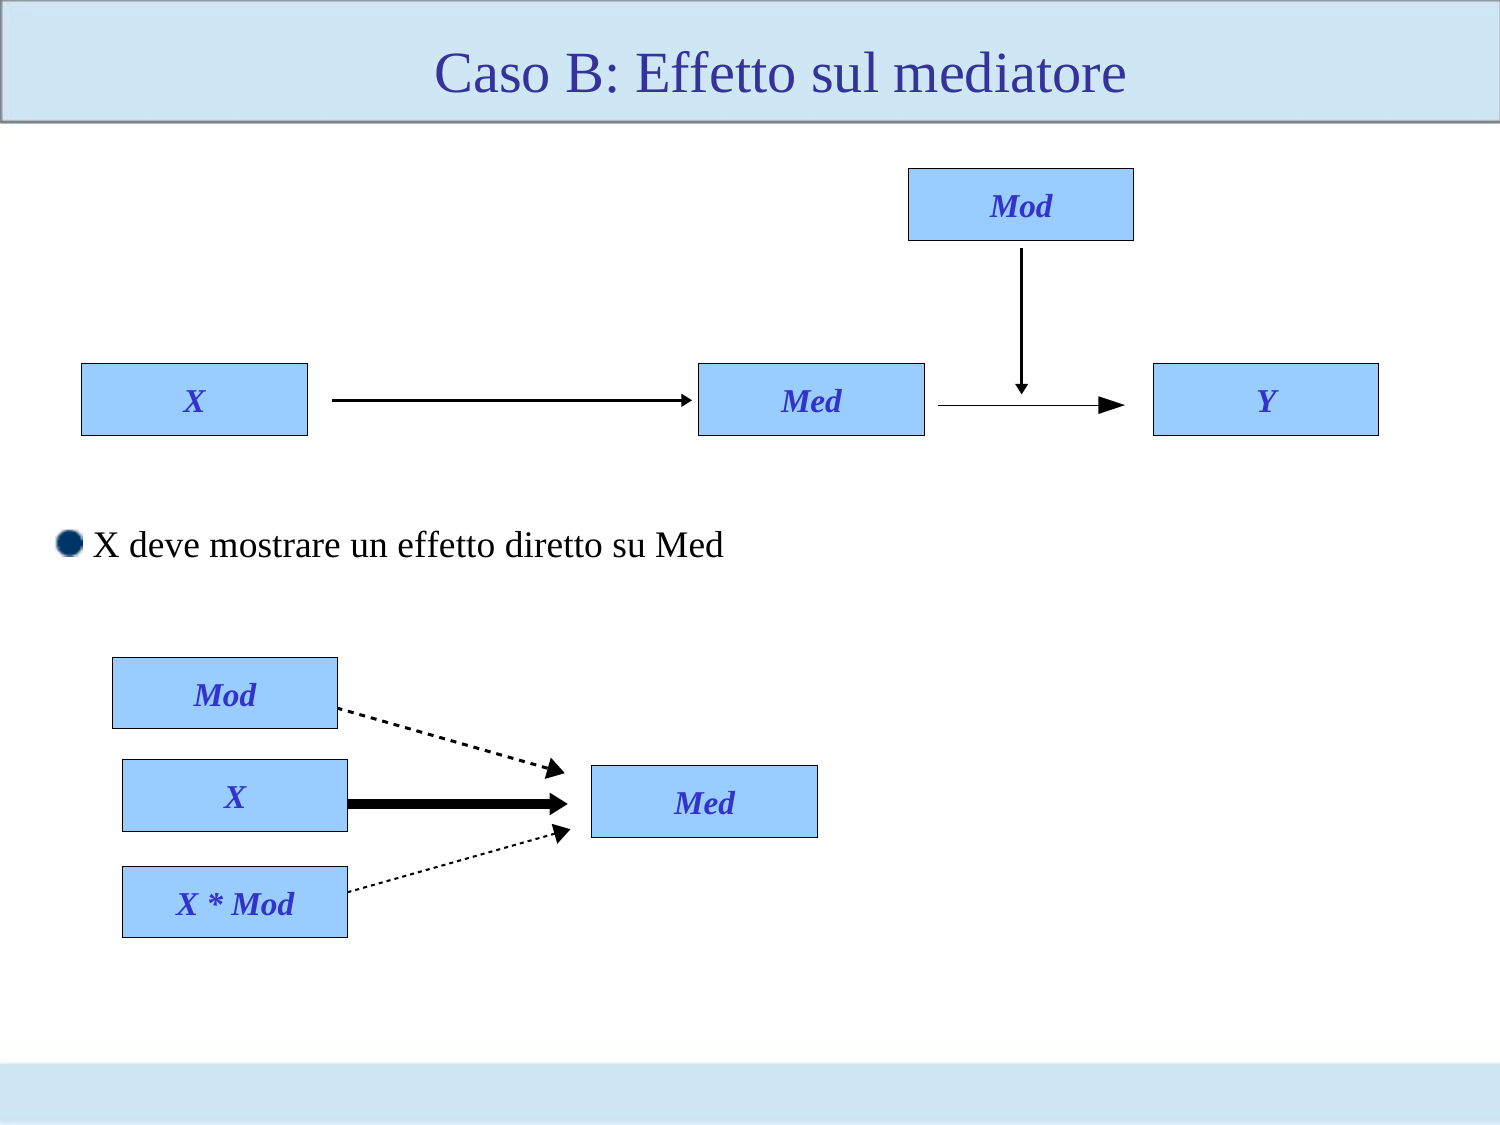

# Caso B: Effetto sul mediatore
Mod
X
Med
Y
 X deve mostrare un effetto diretto su Med
Mod
X
Med
X * Mod